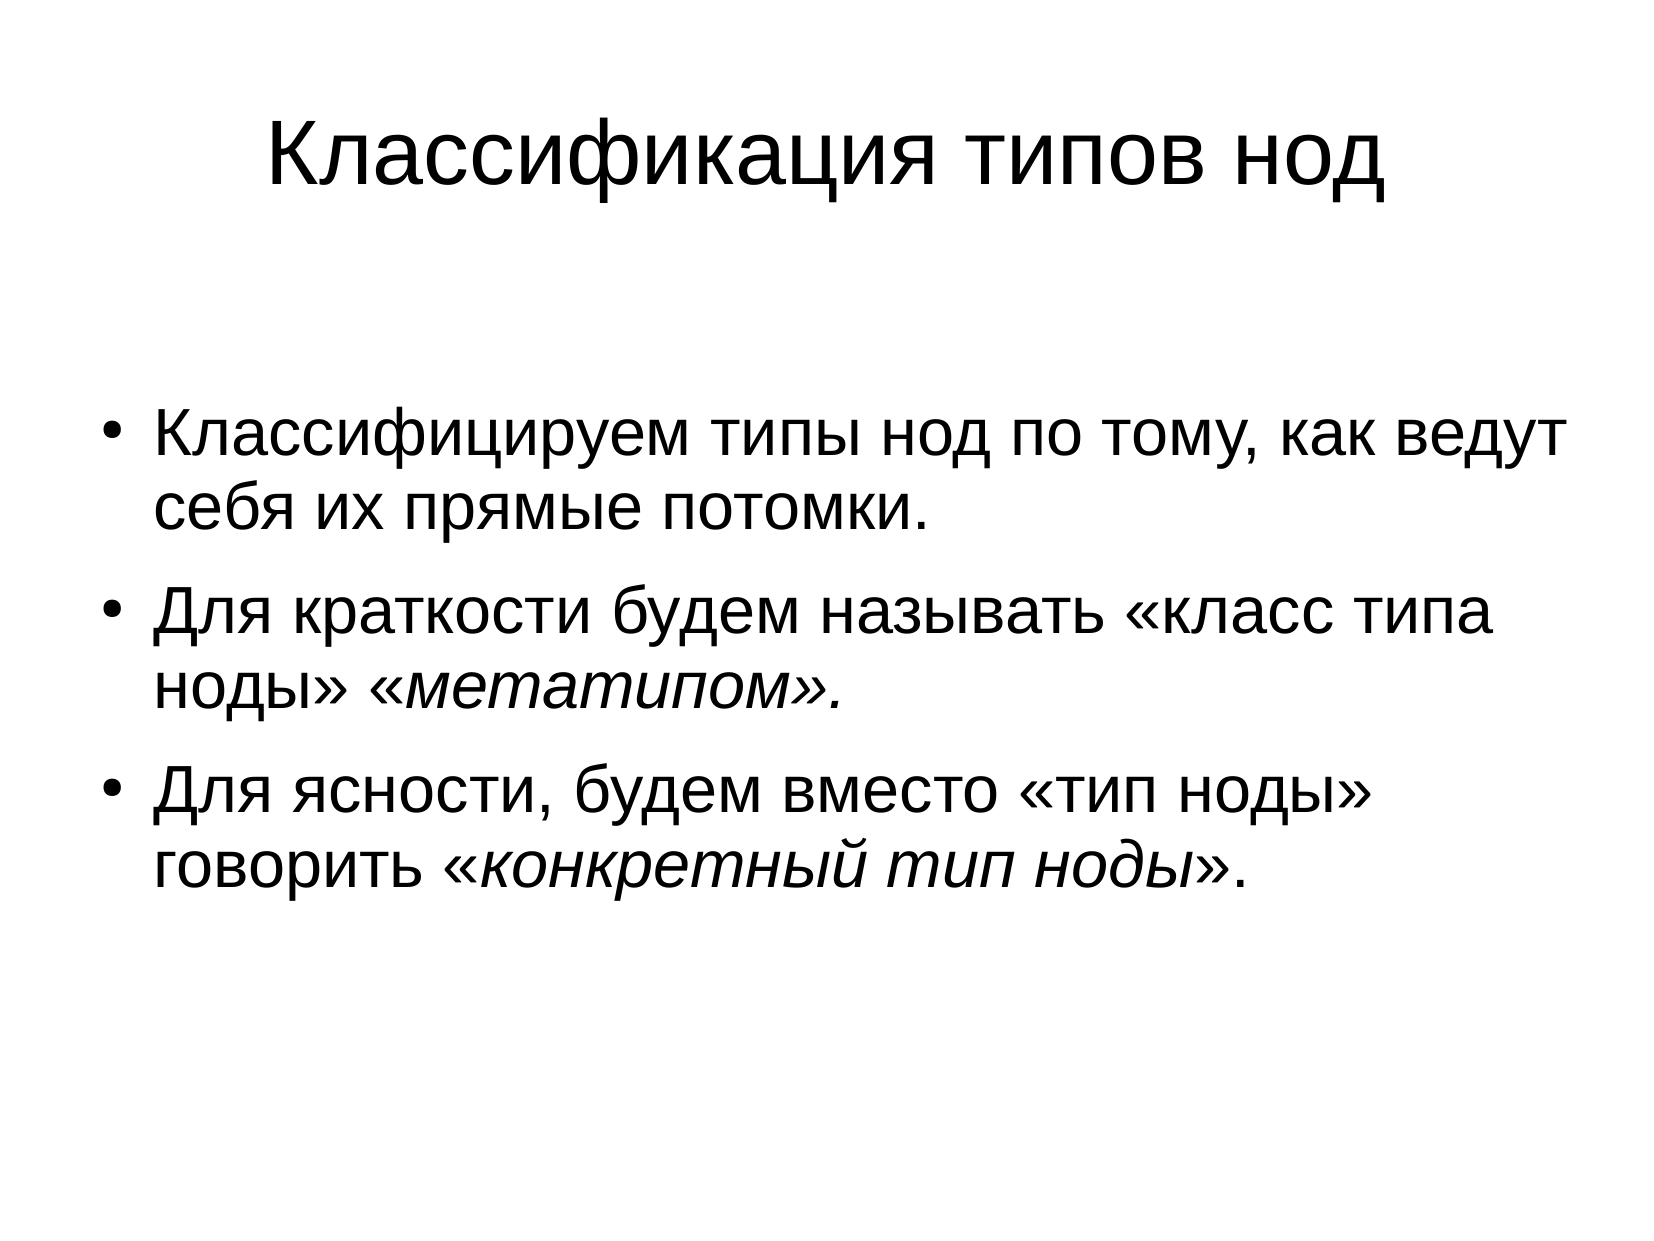

# Классификация типов нод
Классифицируем типы нод по тому, как ведут себя их прямые потомки.
Для краткости будем называть «класс типа ноды» «метатипом».
Для ясности, будем вместо «тип ноды» говорить «конкретный тип ноды».